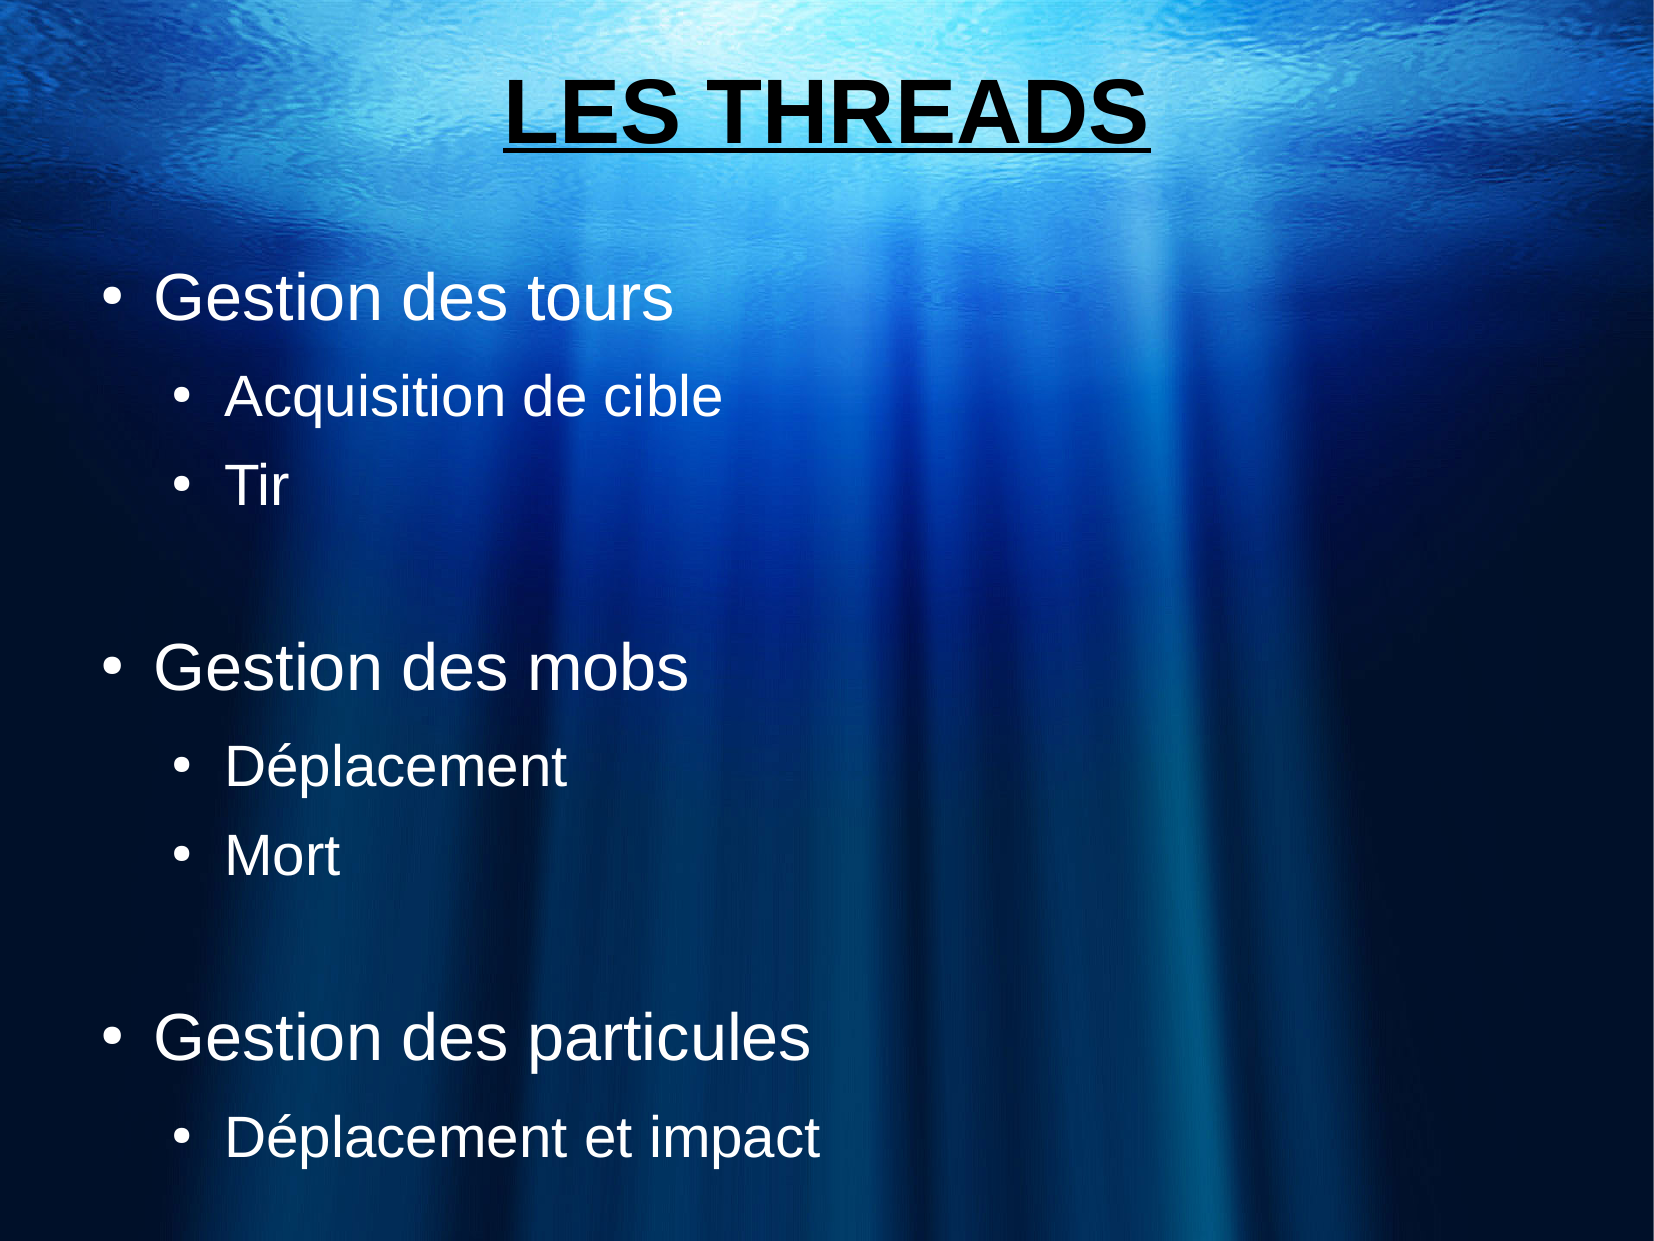

# LES THREADS
Gestion des tours
Acquisition de cible
Tir
Gestion des mobs
Déplacement
Mort
Gestion des particules
Déplacement et impact